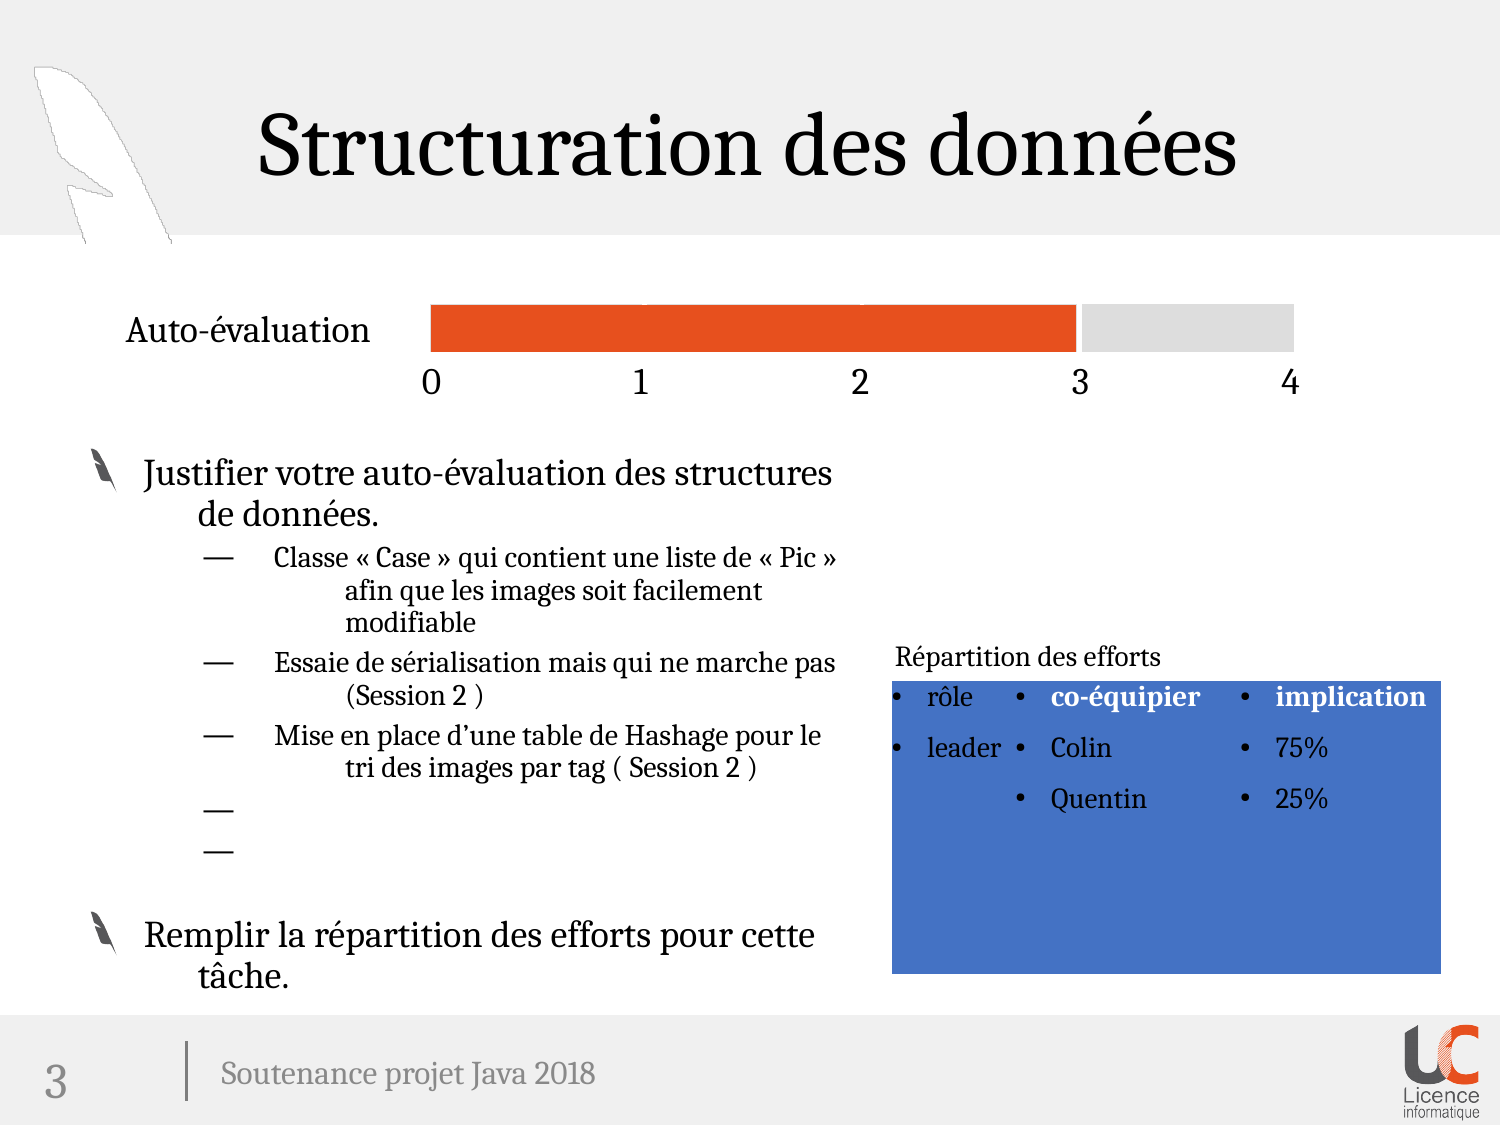

Structuration des données
# Justifier votre auto-évaluation des structures de données.
Classe « Case » qui contient une liste de « Pic » afin que les images soit facilement modifiable
Essaie de sérialisation mais qui ne marche pas (Session 2 )
Mise en place d’une table de Hashage pour le tri des images par tag ( Session 2 )
Remplir la répartition des efforts pour cette tâche.
Répartition des efforts
| rôle | co-équipier | implication |
| --- | --- | --- |
| leader | Colin | 75% |
| | Quentin | 25% |
| | | |
| | | |
Soutenance projet Java 2018